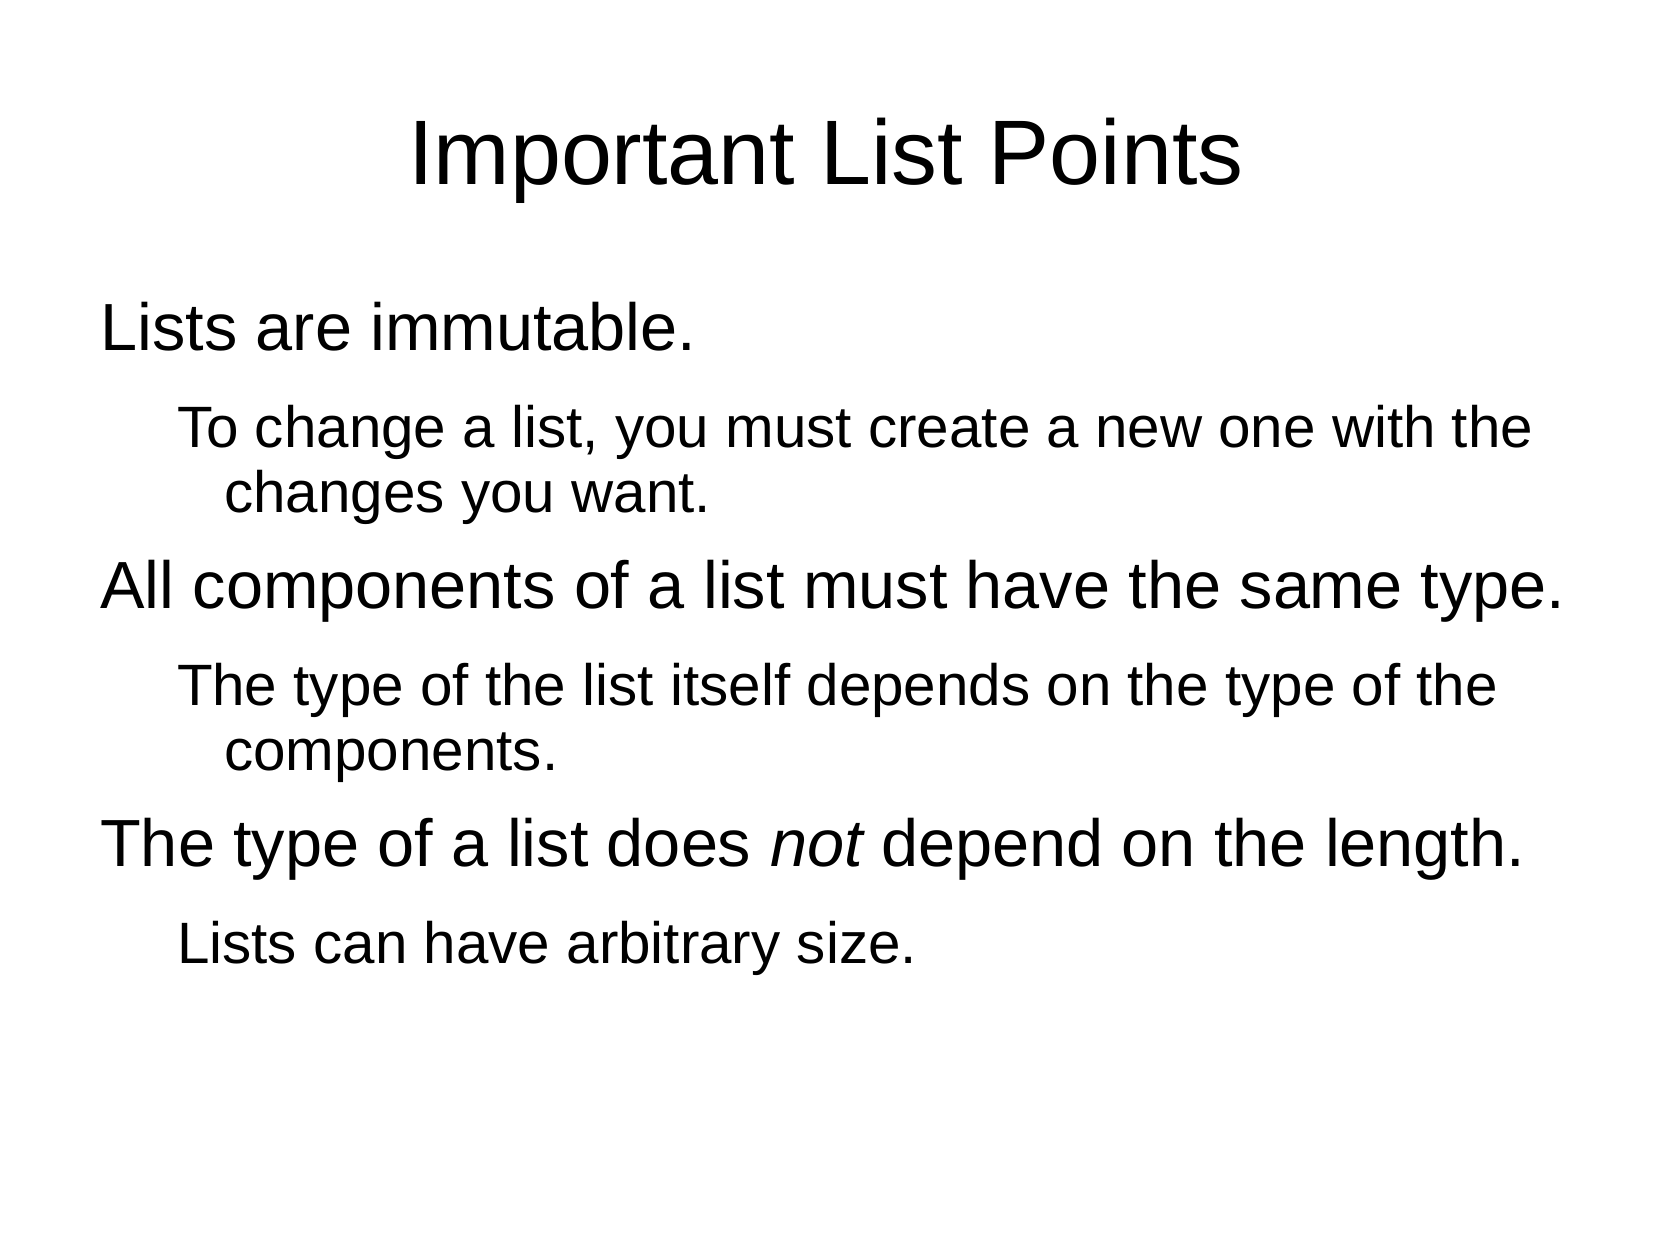

# Important List Points
Lists are immutable.
To change a list, you must create a new one with the changes you want.
All components of a list must have the same type.
The type of the list itself depends on the type of the components.
The type of a list does not depend on the length.
Lists can have arbitrary size.